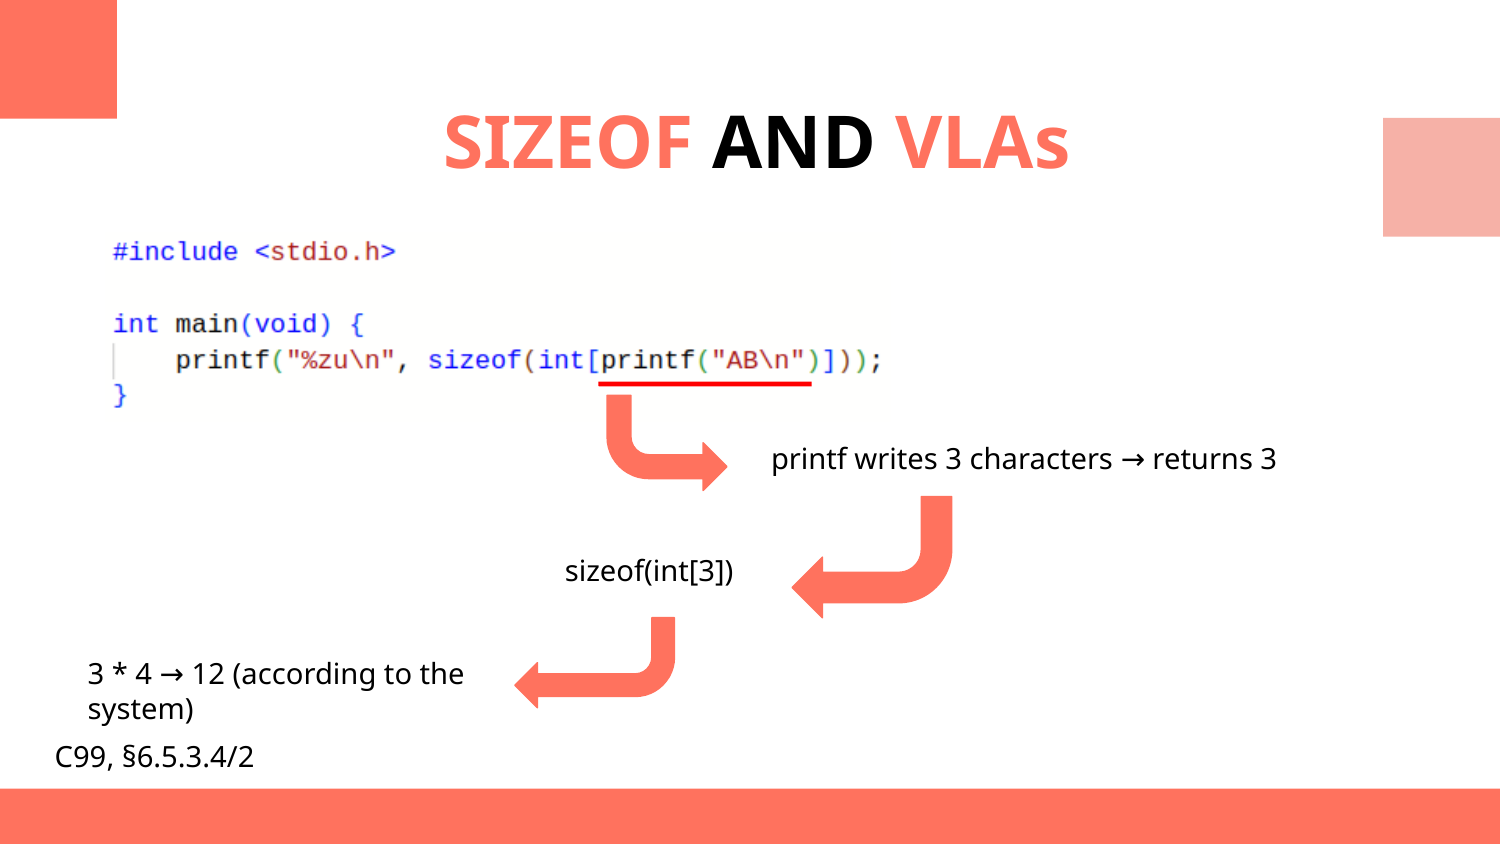

# SIZEOF AND VLAs
printf writes 3 characters → returns 3
sizeof(int[3])
3 * 4 → 12 (according to the system)
C99, §6.5.3.4/2